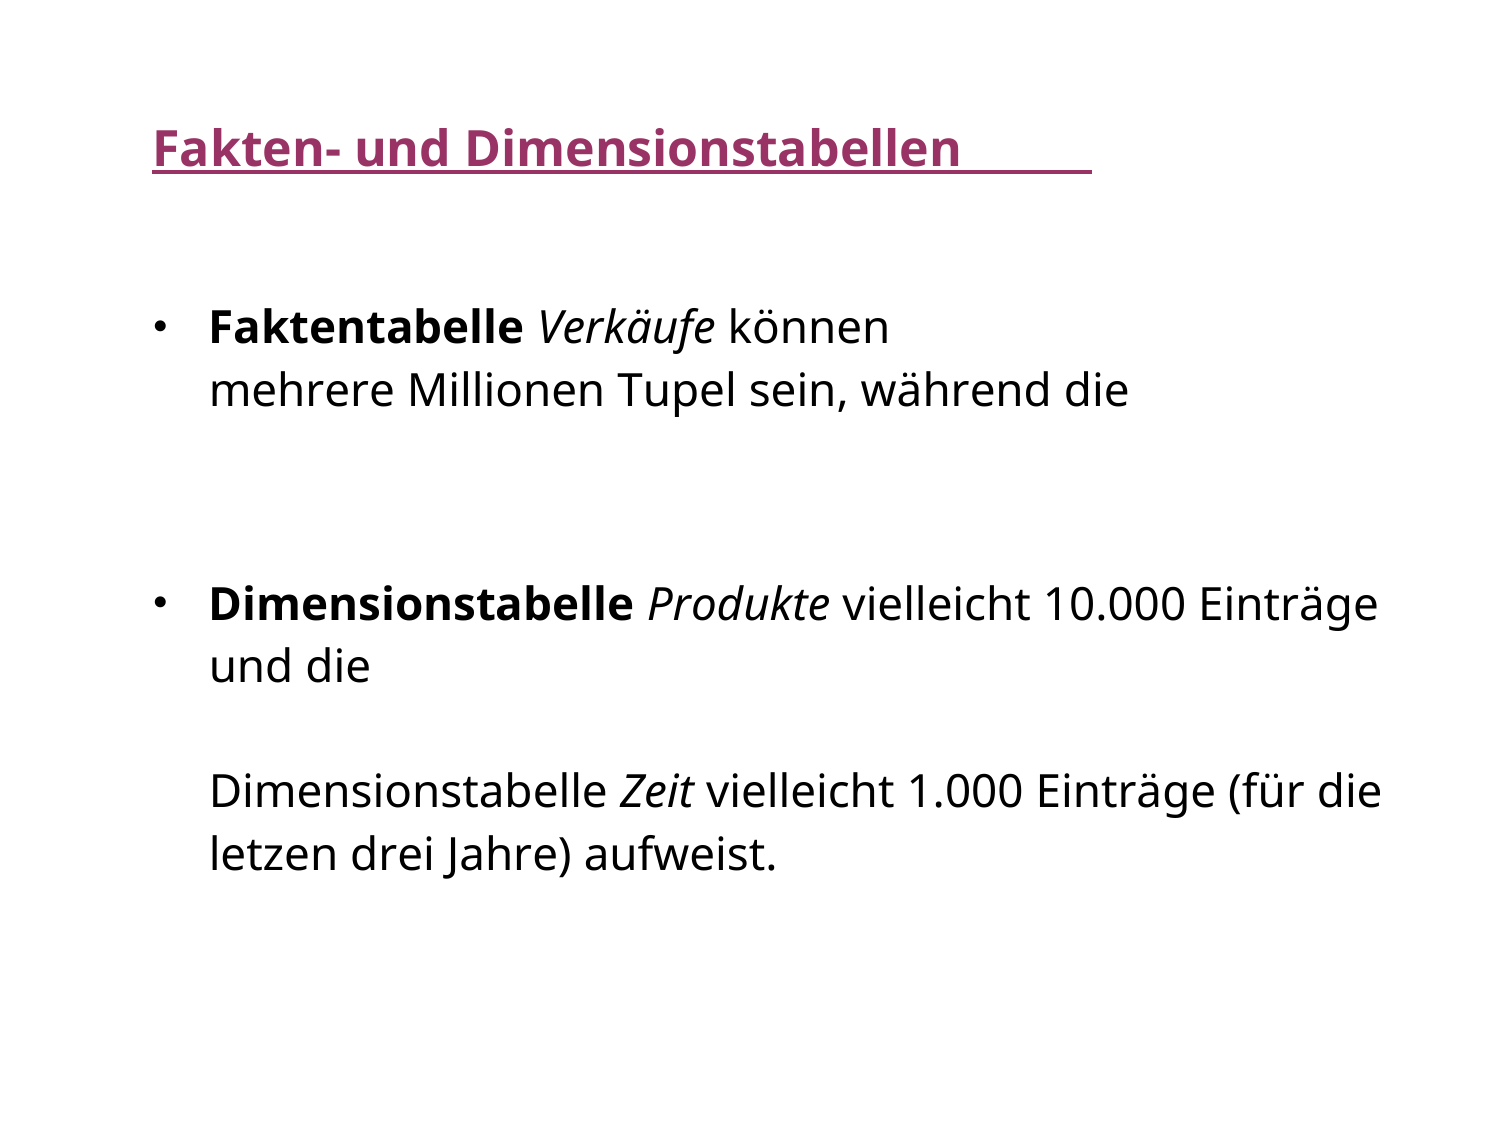

# Fakten- und Dimensionstabellen
Faktentabelle Verkäufe können
mehrere Millionen Tupel sein, während die
Dimensionstabelle Produkte vielleicht 10.000 Einträge und die
Dimensionstabelle Zeit vielleicht 1.000 Einträge (für die letzen drei Jahre) aufweist.